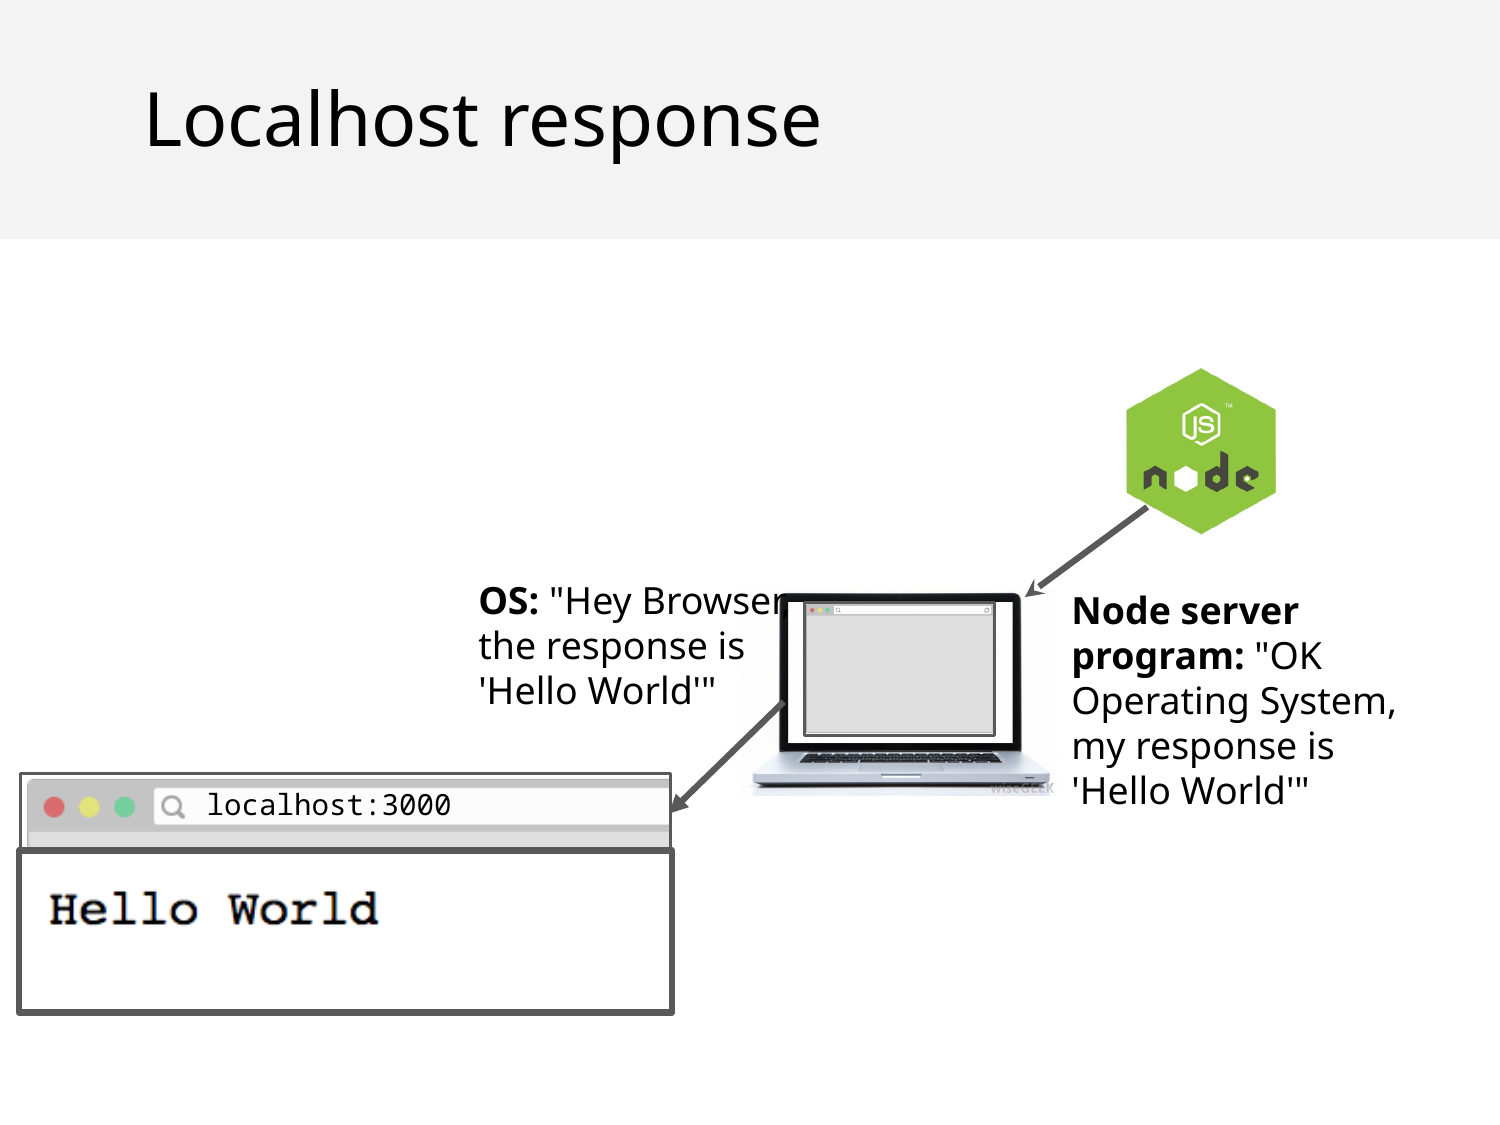

# Localhost response
OS: "Hey Browser, the response is 'Hello World'"
Node server program: "OK Operating System, my response is 'Hello World'"
localhost:3000